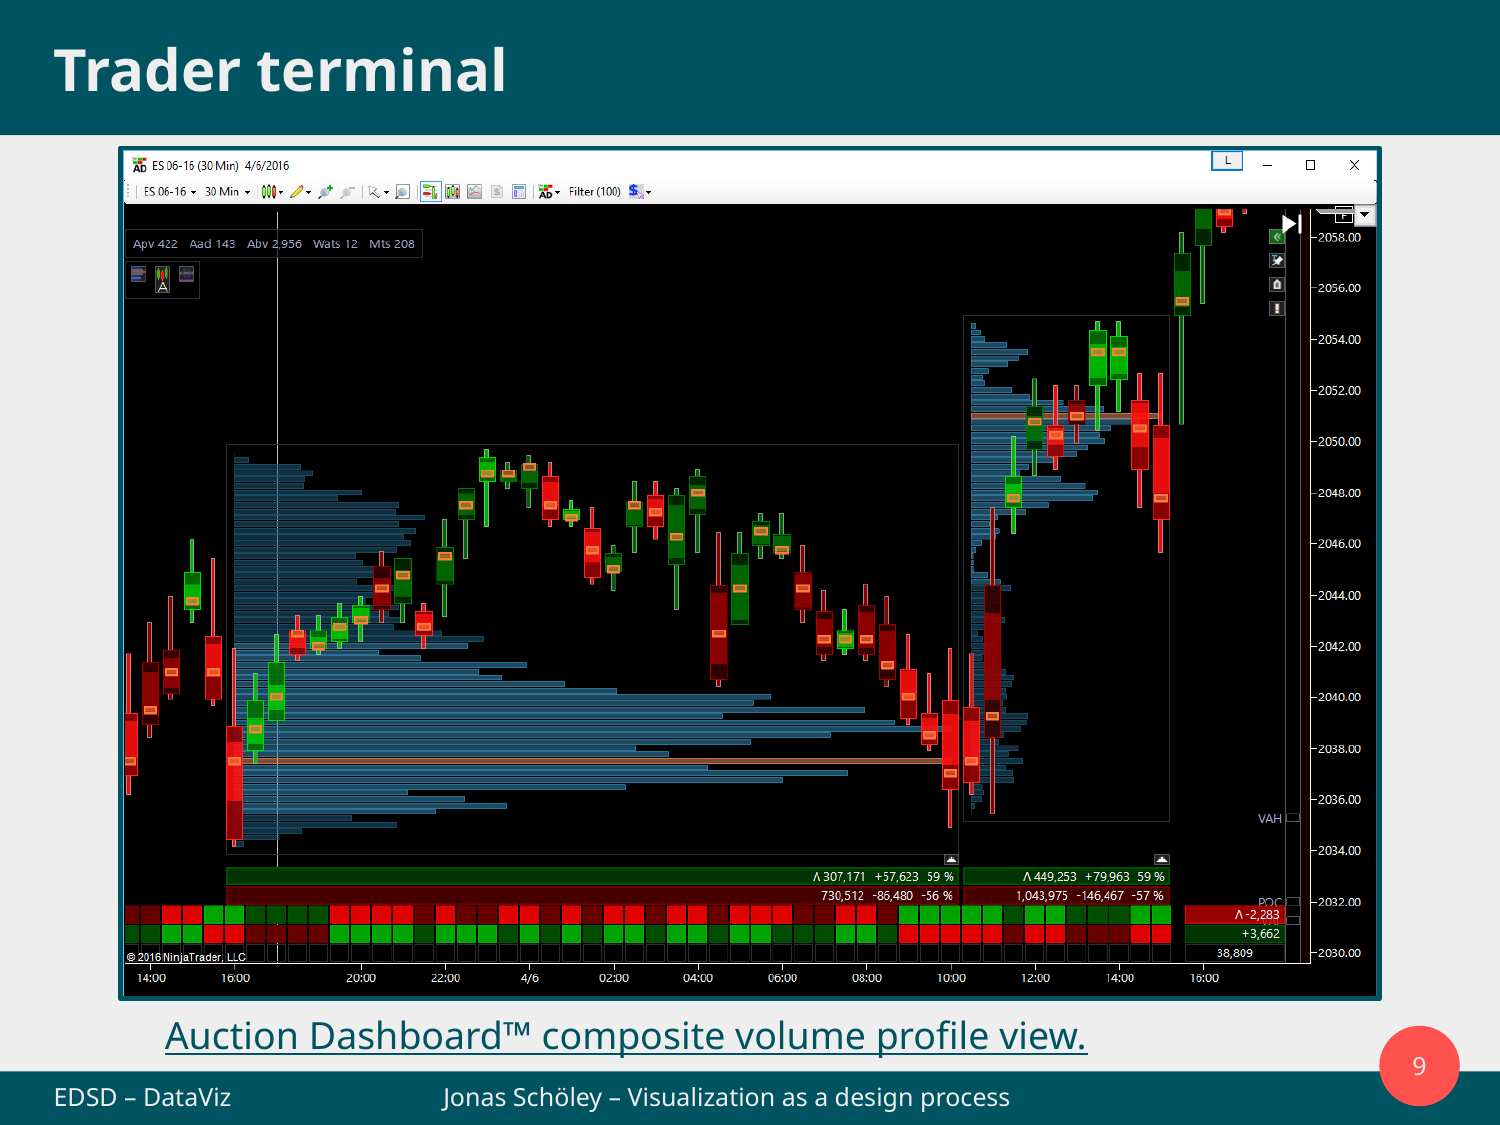

# Trader terminal
Auction Dashboard™ composite volume profile view.
9
EDSD – DataViz
Jonas Schöley – Visualization as a design process